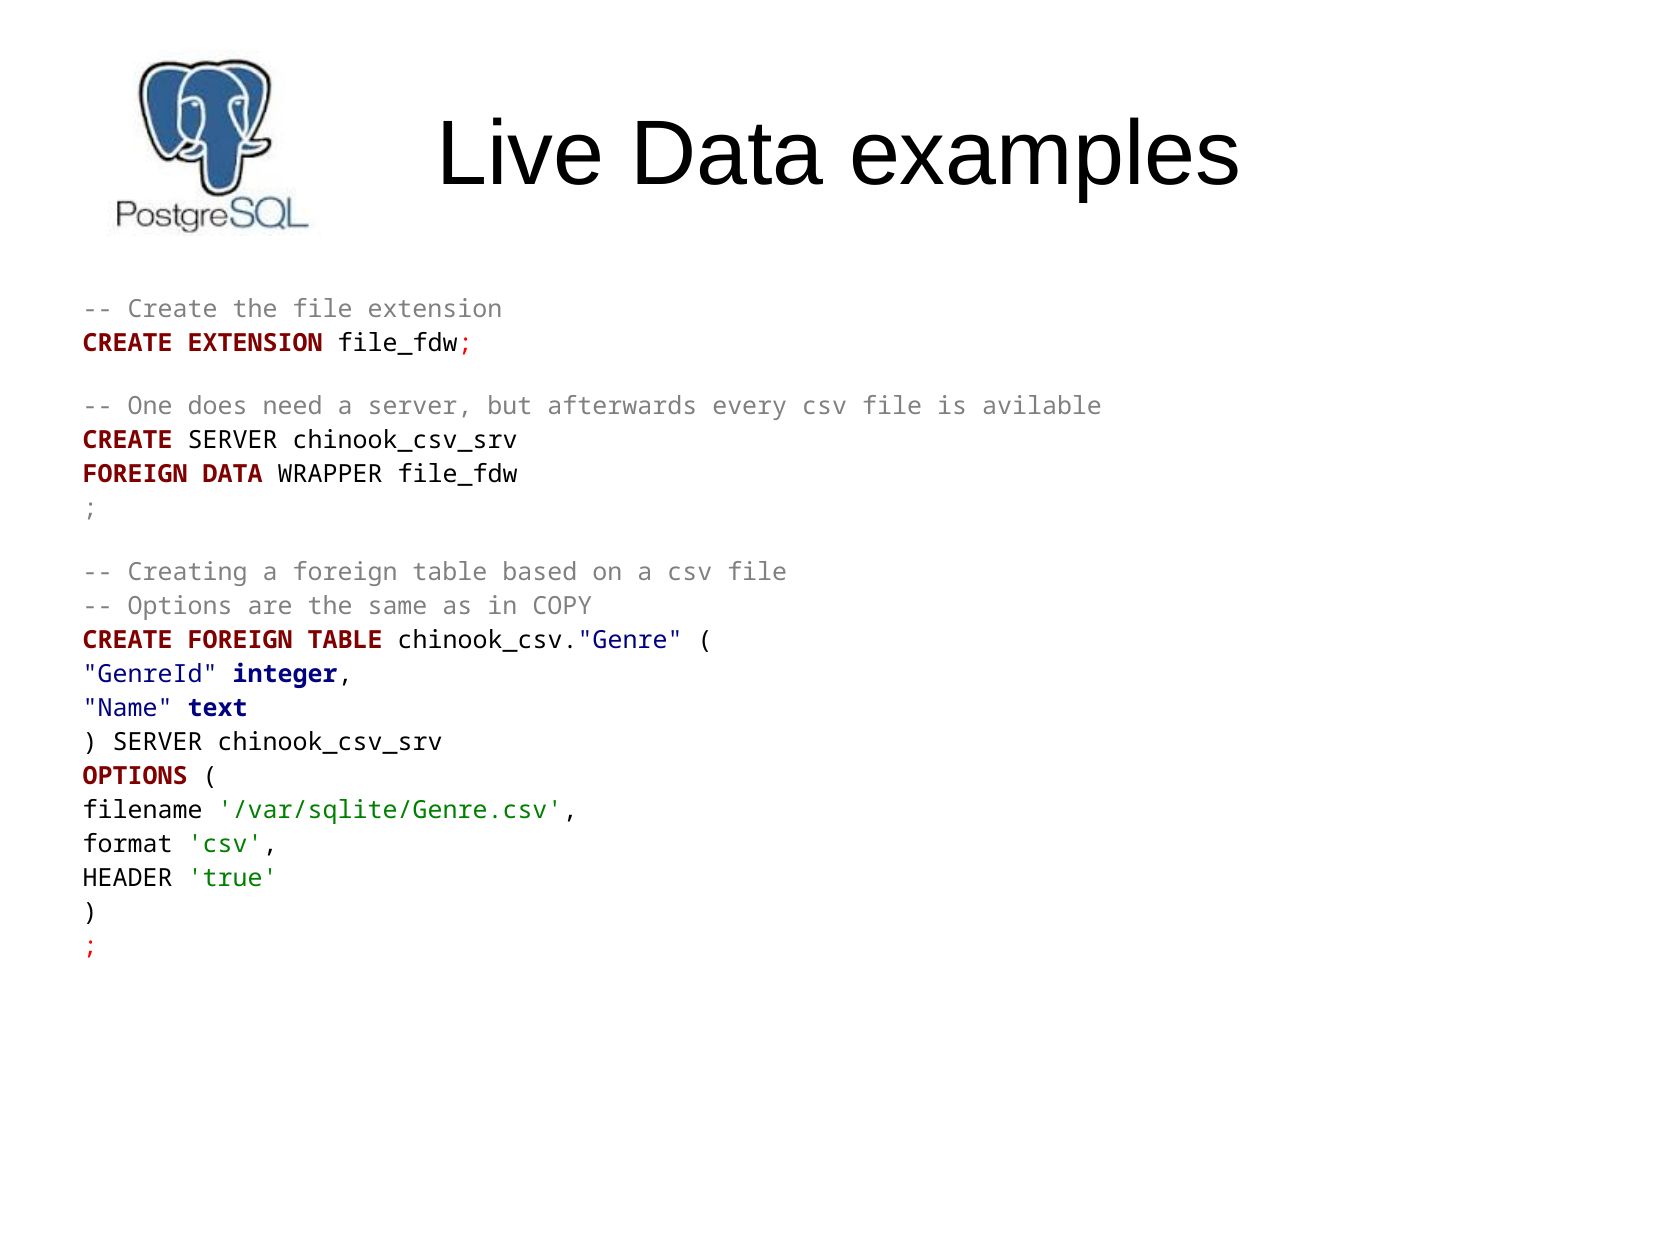

# Live Data examples
-- Create the file extension
CREATE EXTENSION file_fdw;
-- One does need a server, but afterwards every csv file is avilable
CREATE SERVER chinook_csv_srv
FOREIGN DATA WRAPPER file_fdw
;
-- Creating a foreign table based on a csv file
-- Options are the same as in COPY
CREATE FOREIGN TABLE chinook_csv."Genre" (
"GenreId" integer,
"Name" text
) SERVER chinook_csv_srv
OPTIONS (
filename '/var/sqlite/Genre.csv',
format 'csv',
HEADER 'true'
)
;